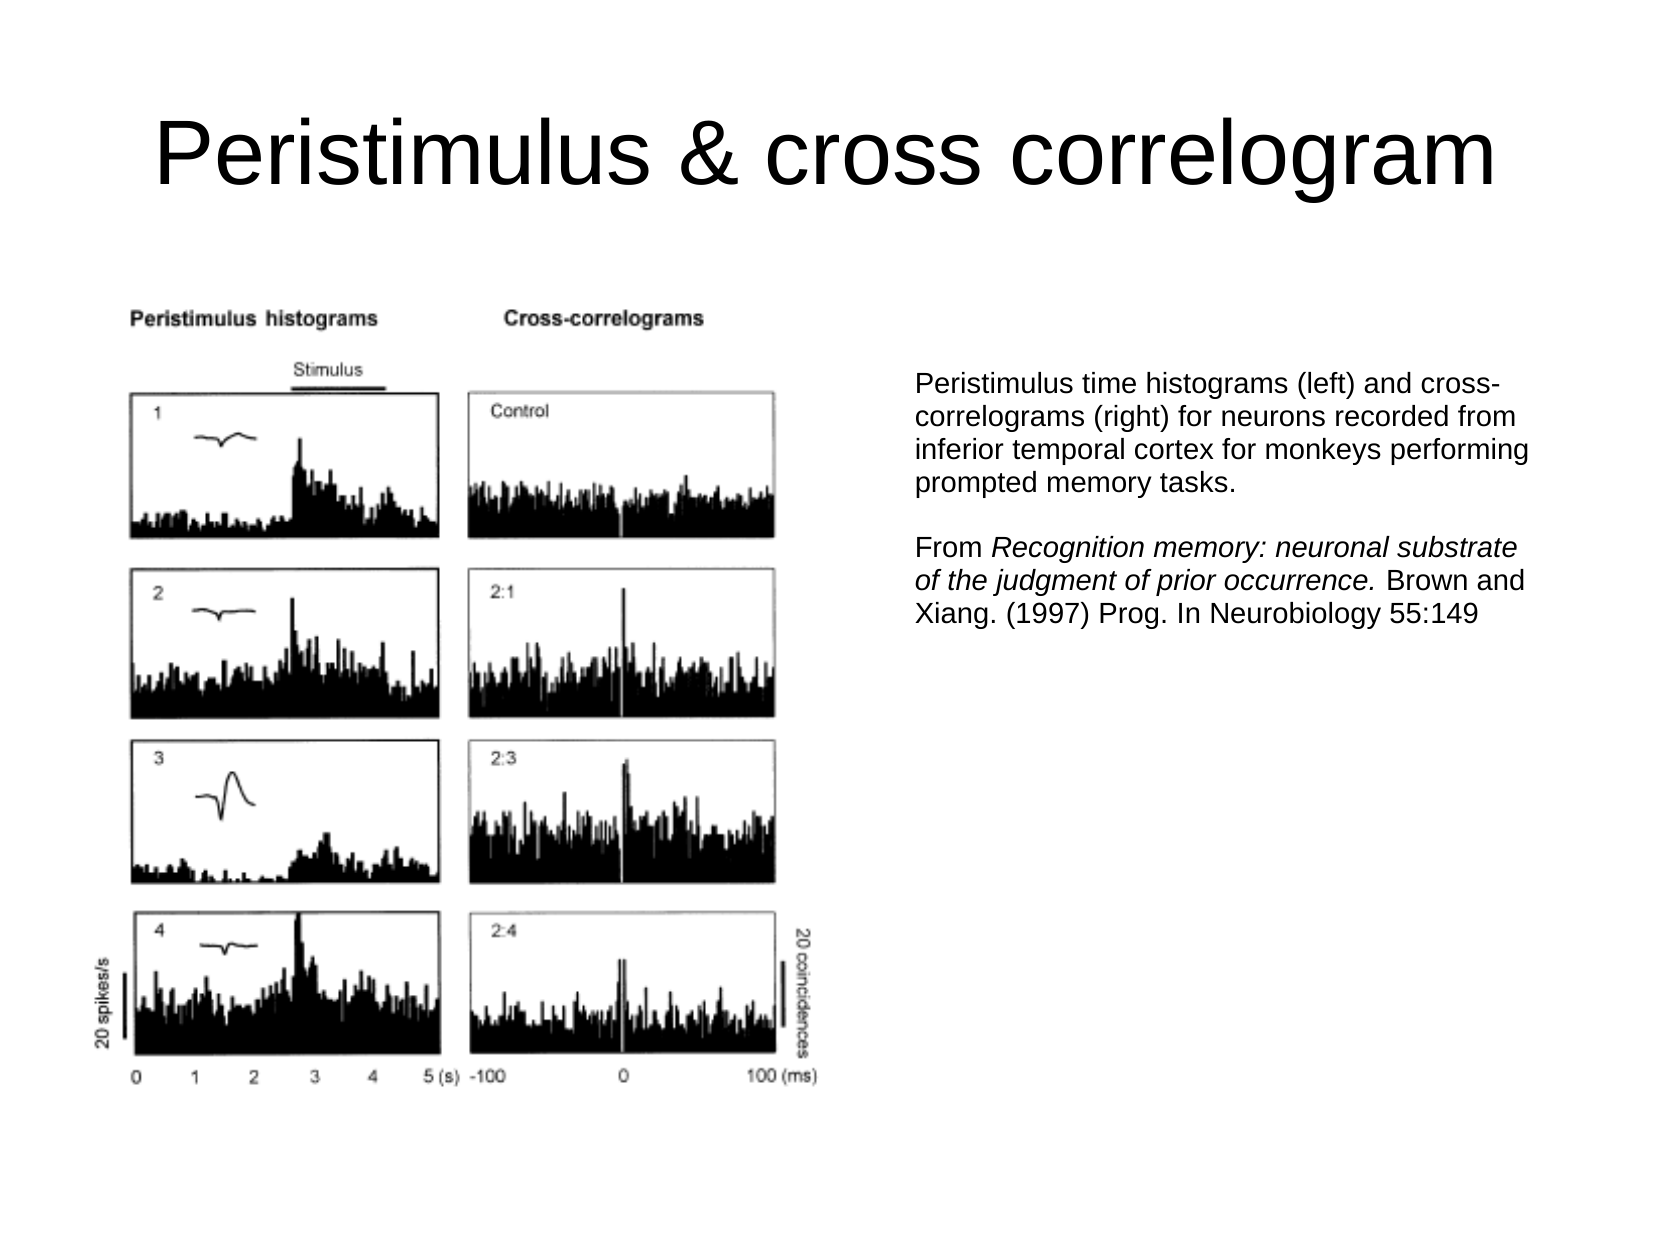

# Peristimulus & cross correlogram
Peristimulus time histograms (left) and cross-correlograms (right) for neurons recorded from inferior temporal cortex for monkeys performing prompted memory tasks.
From Recognition memory: neuronal substrate of the judgment of prior occurrence. Brown and Xiang. (1997) Prog. In Neurobiology 55:149